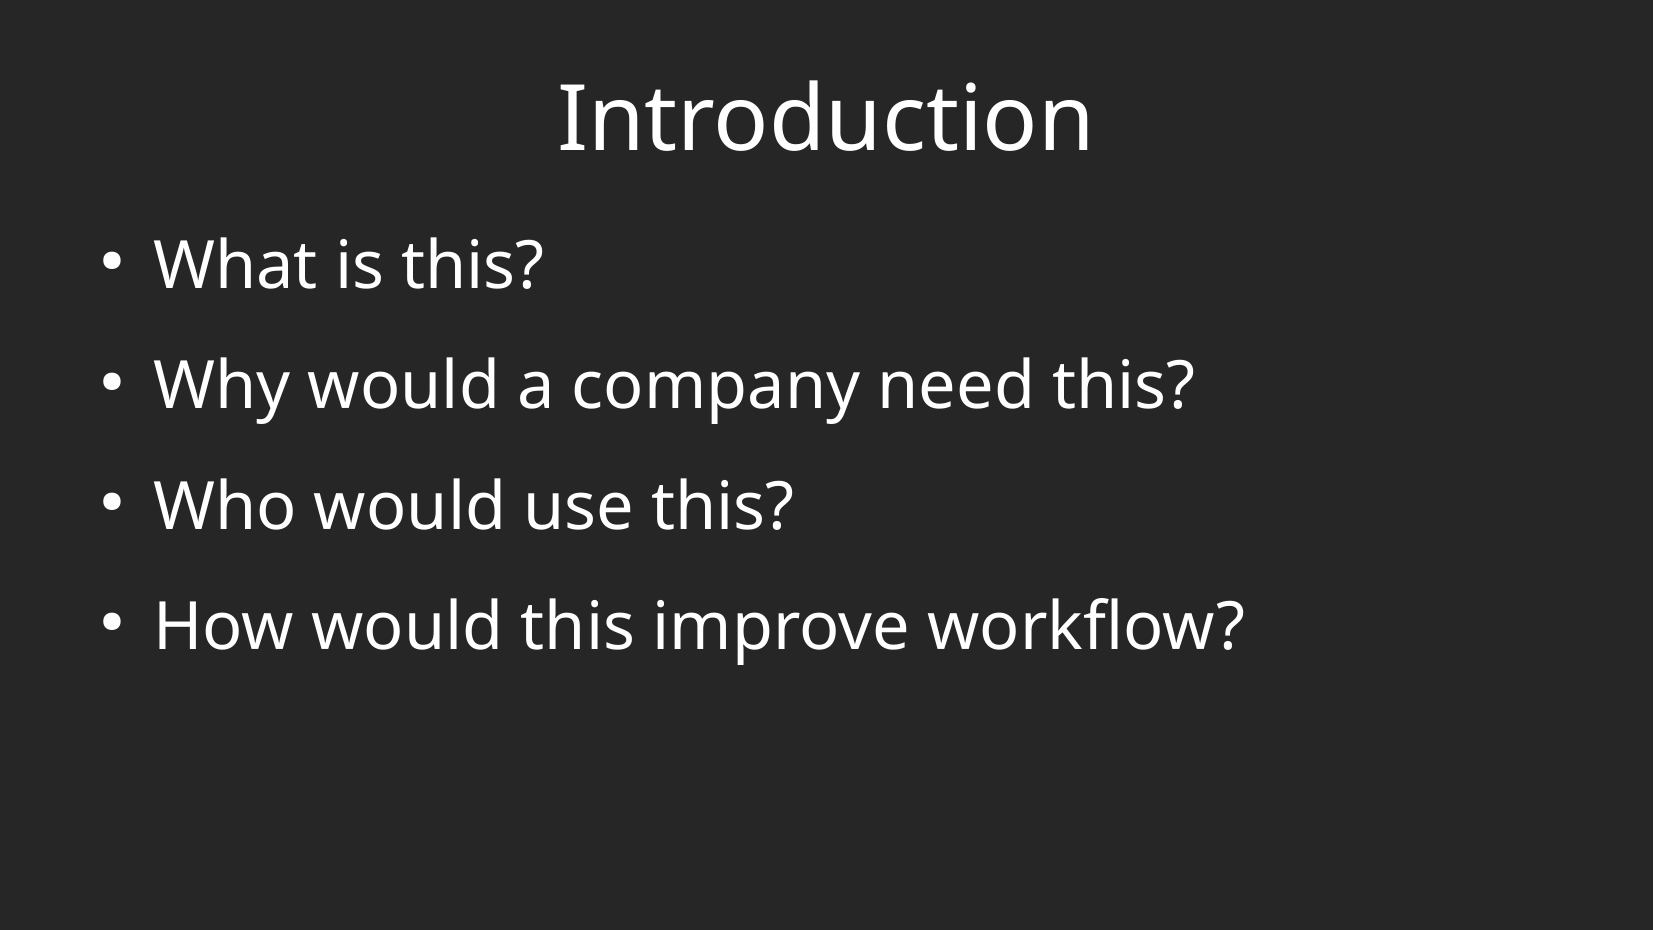

# Introduction
What is this?
Why would a company need this?
Who would use this?
How would this improve workflow?